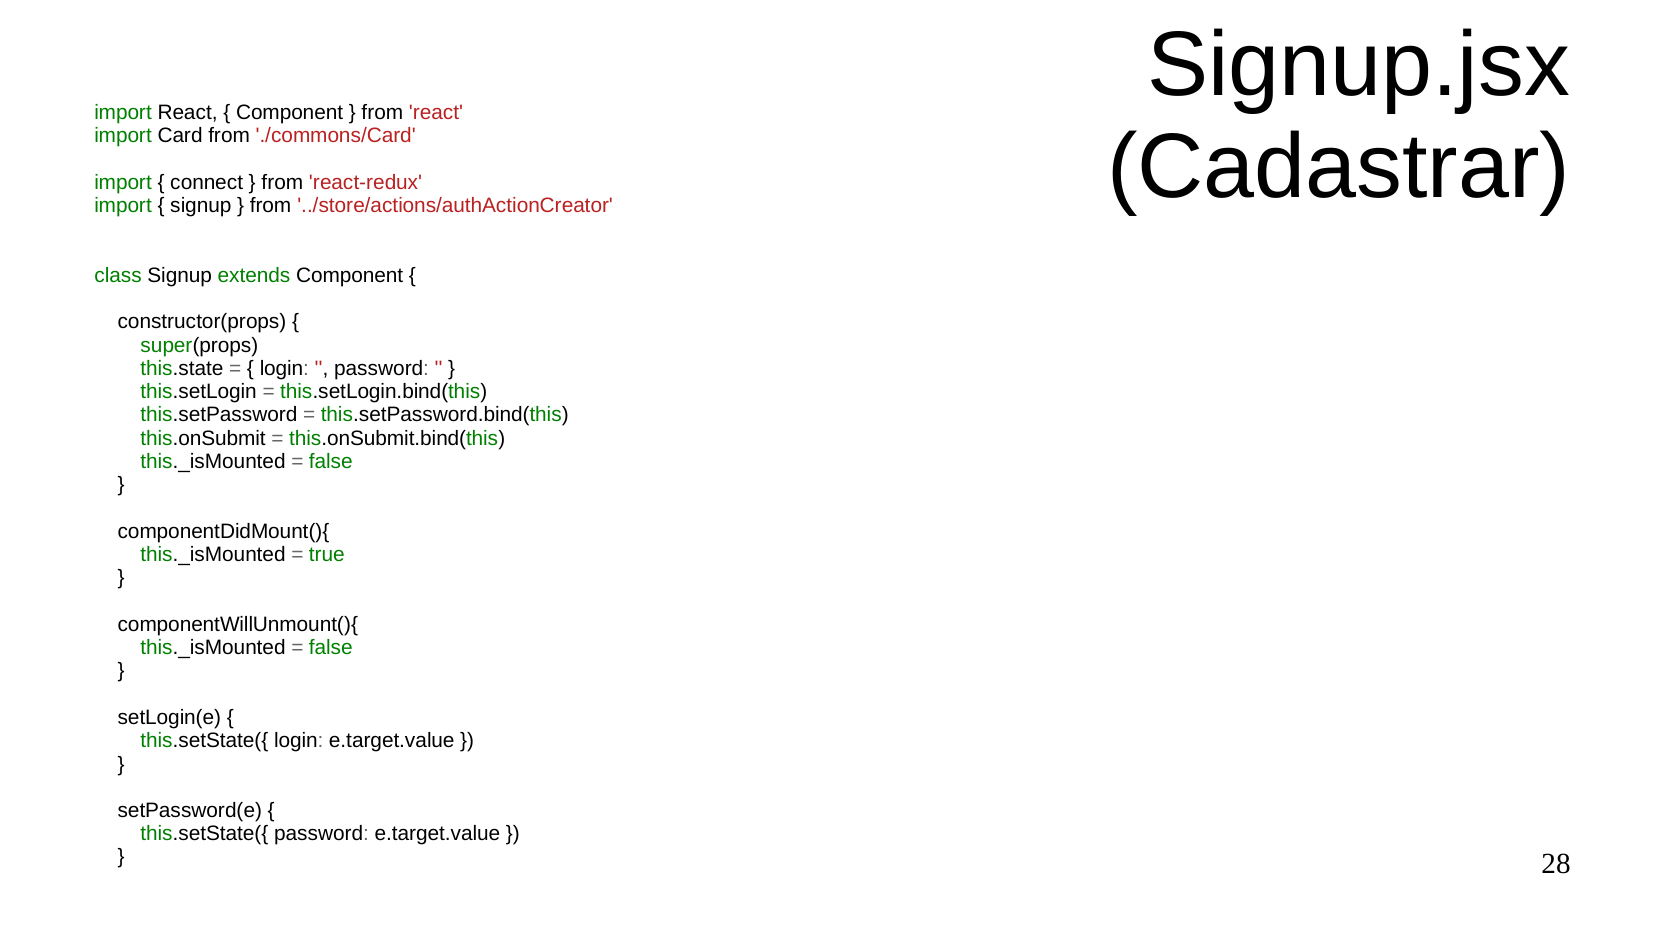

# Signup.jsx (Cadastrar)
import React, { Component } from 'react'
import Card from './commons/Card'
import { connect } from 'react-redux'
import { signup } from '../store/actions/authActionCreator'
class Signup extends Component {
 constructor(props) {
 super(props)
 this.state = { login: '', password: '' }
 this.setLogin = this.setLogin.bind(this)
 this.setPassword = this.setPassword.bind(this)
 this.onSubmit = this.onSubmit.bind(this)
 this._isMounted = false
 }
 componentDidMount(){
 this._isMounted = true
 }
 componentWillUnmount(){
 this._isMounted = false
 }
 setLogin(e) {
 this.setState({ login: e.target.value })
 }
 setPassword(e) {
 this.setState({ password: e.target.value })
 }
28